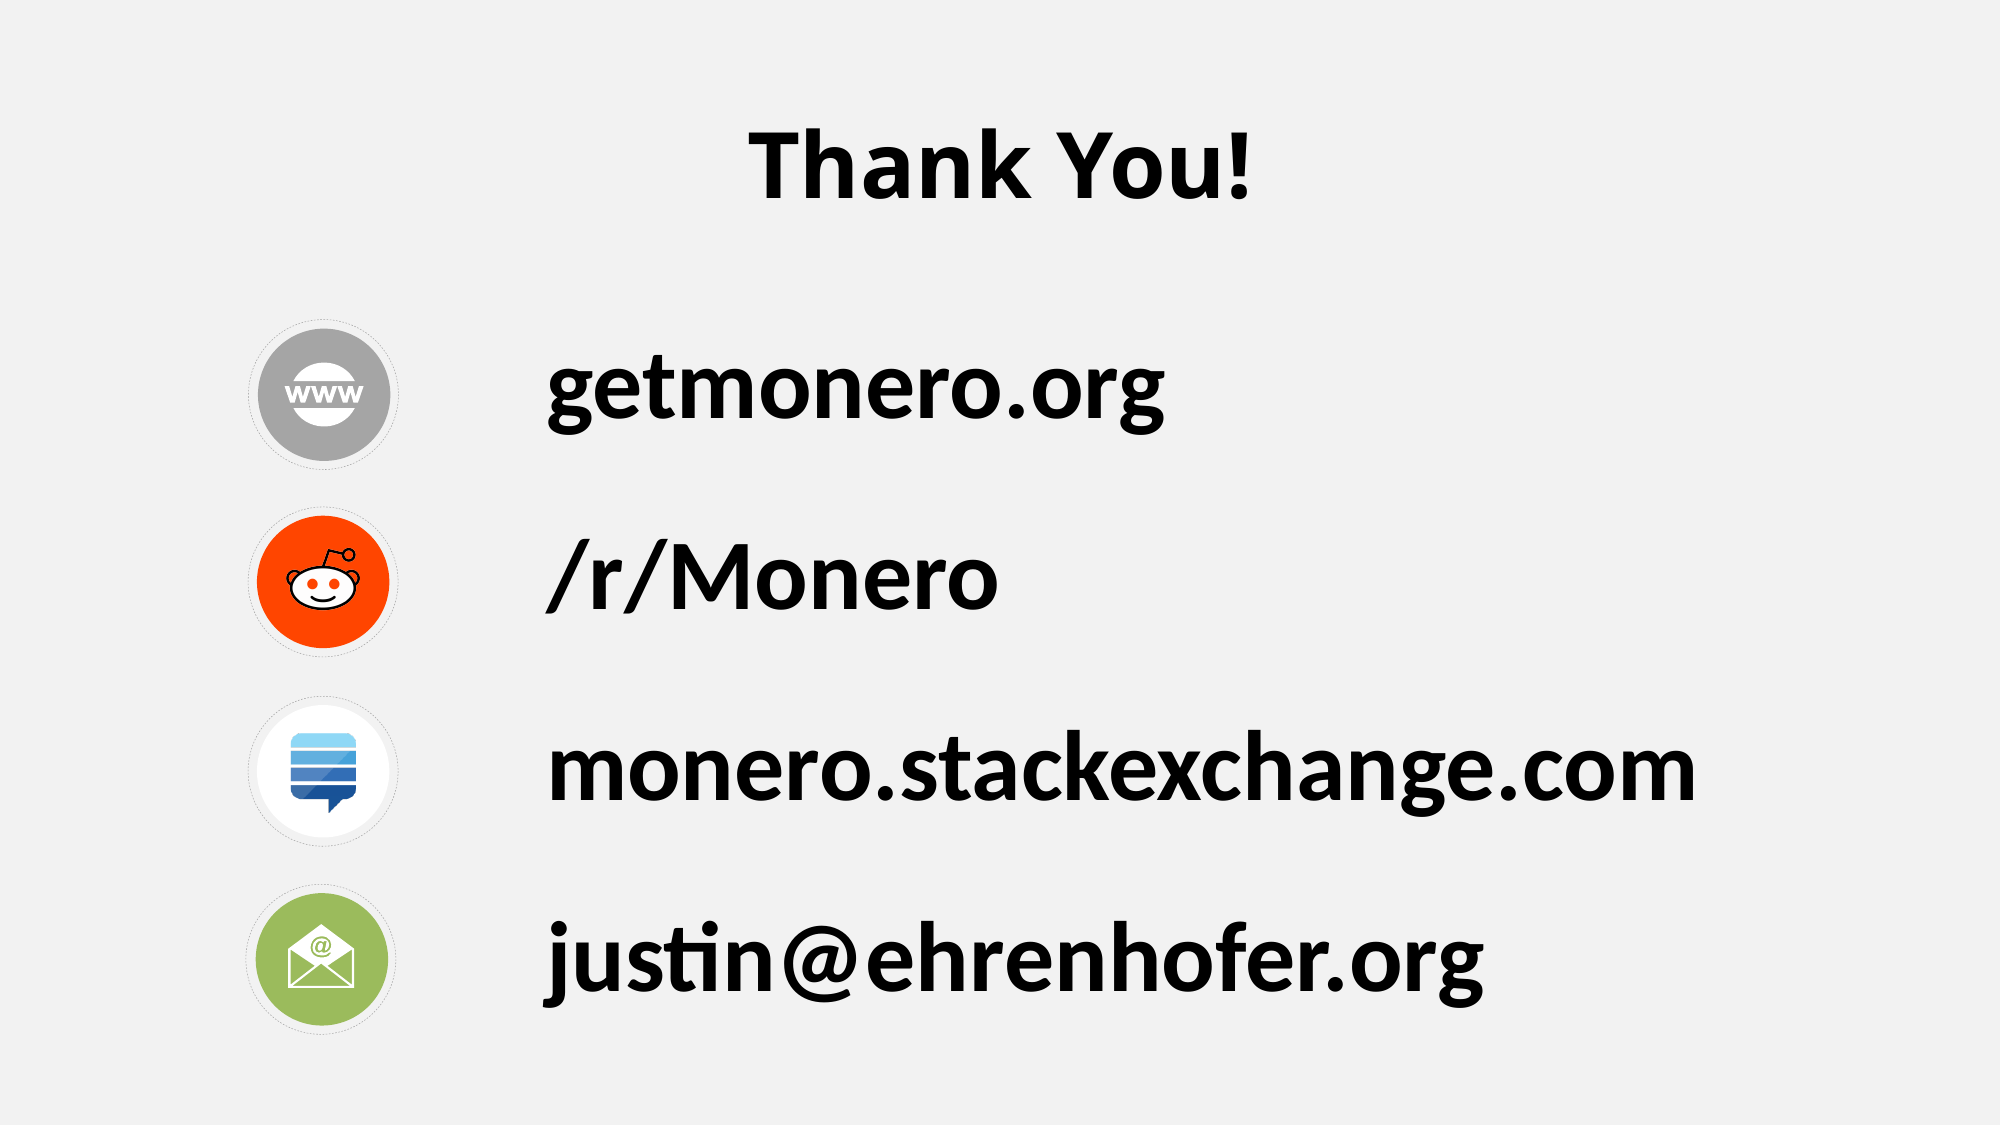

# Thank You!
getmonero.org
/r/Monero
monero.stackexchange.com
justin@ehrenhofer.org